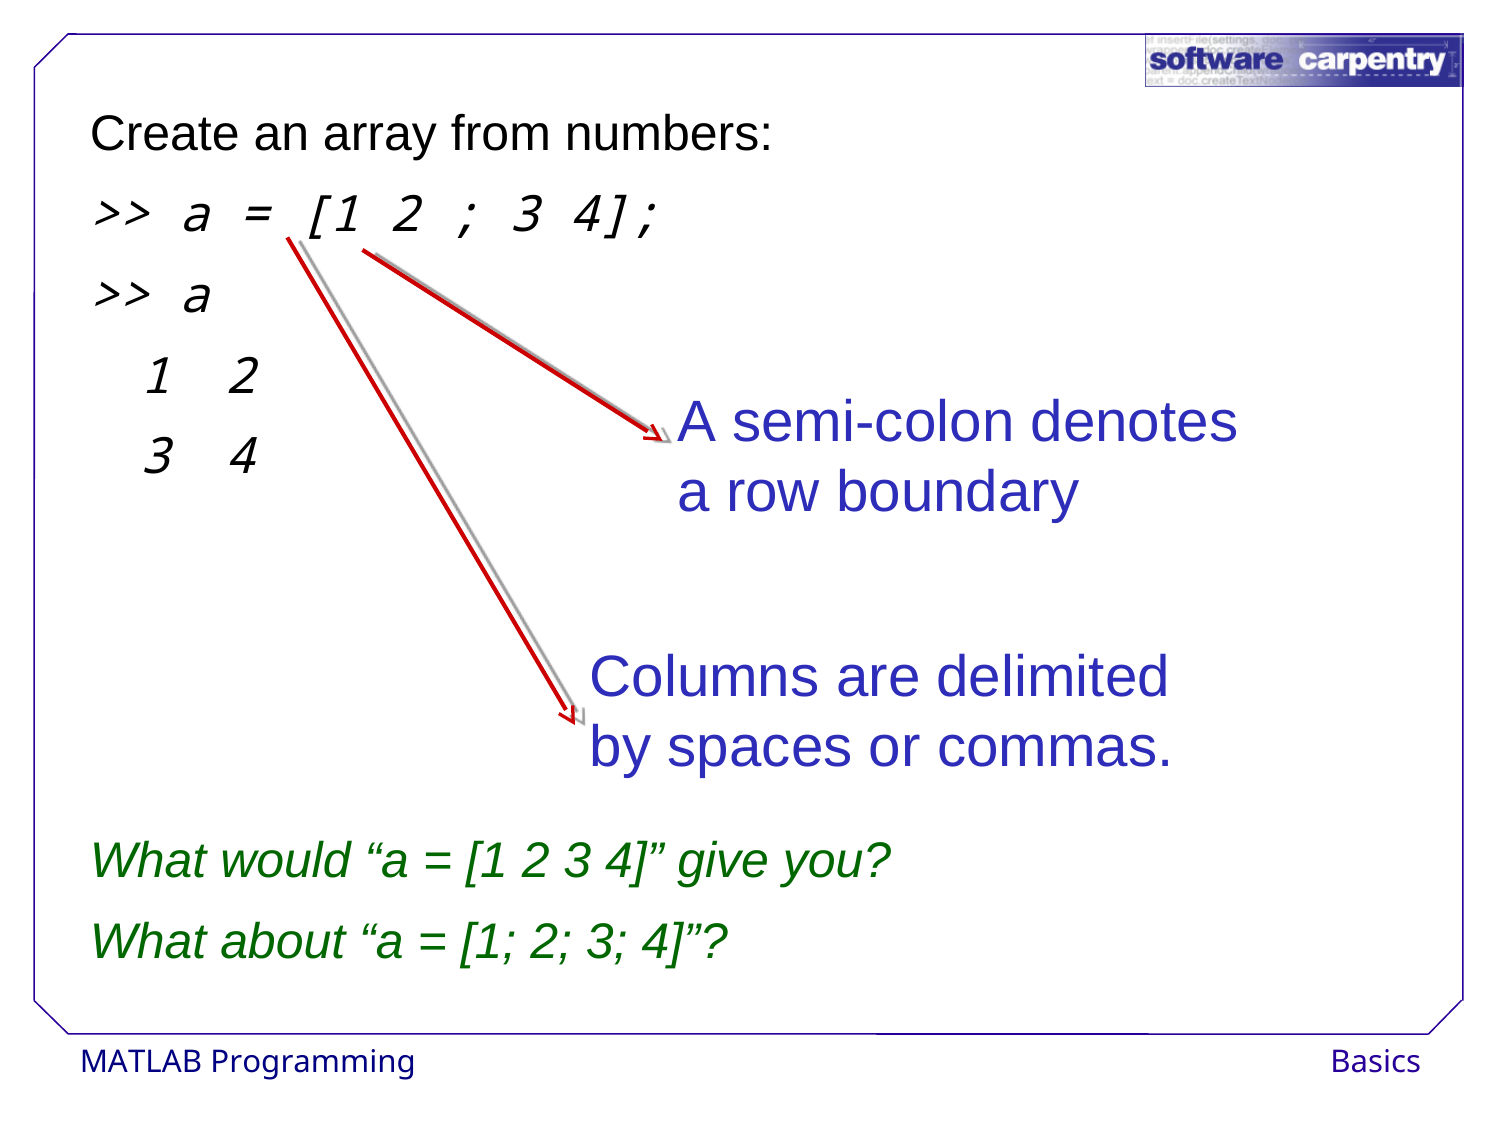

# Create an array from numbers:
>> a = [1 2 ; 3 4];
>> a
	1	2
	3	4
What would “a = [1 2 3 4]” give you?
What about “a = [1; 2; 3; 4]”?
A semi-colon denotes a row boundary
Columns are delimited by spaces or commas.